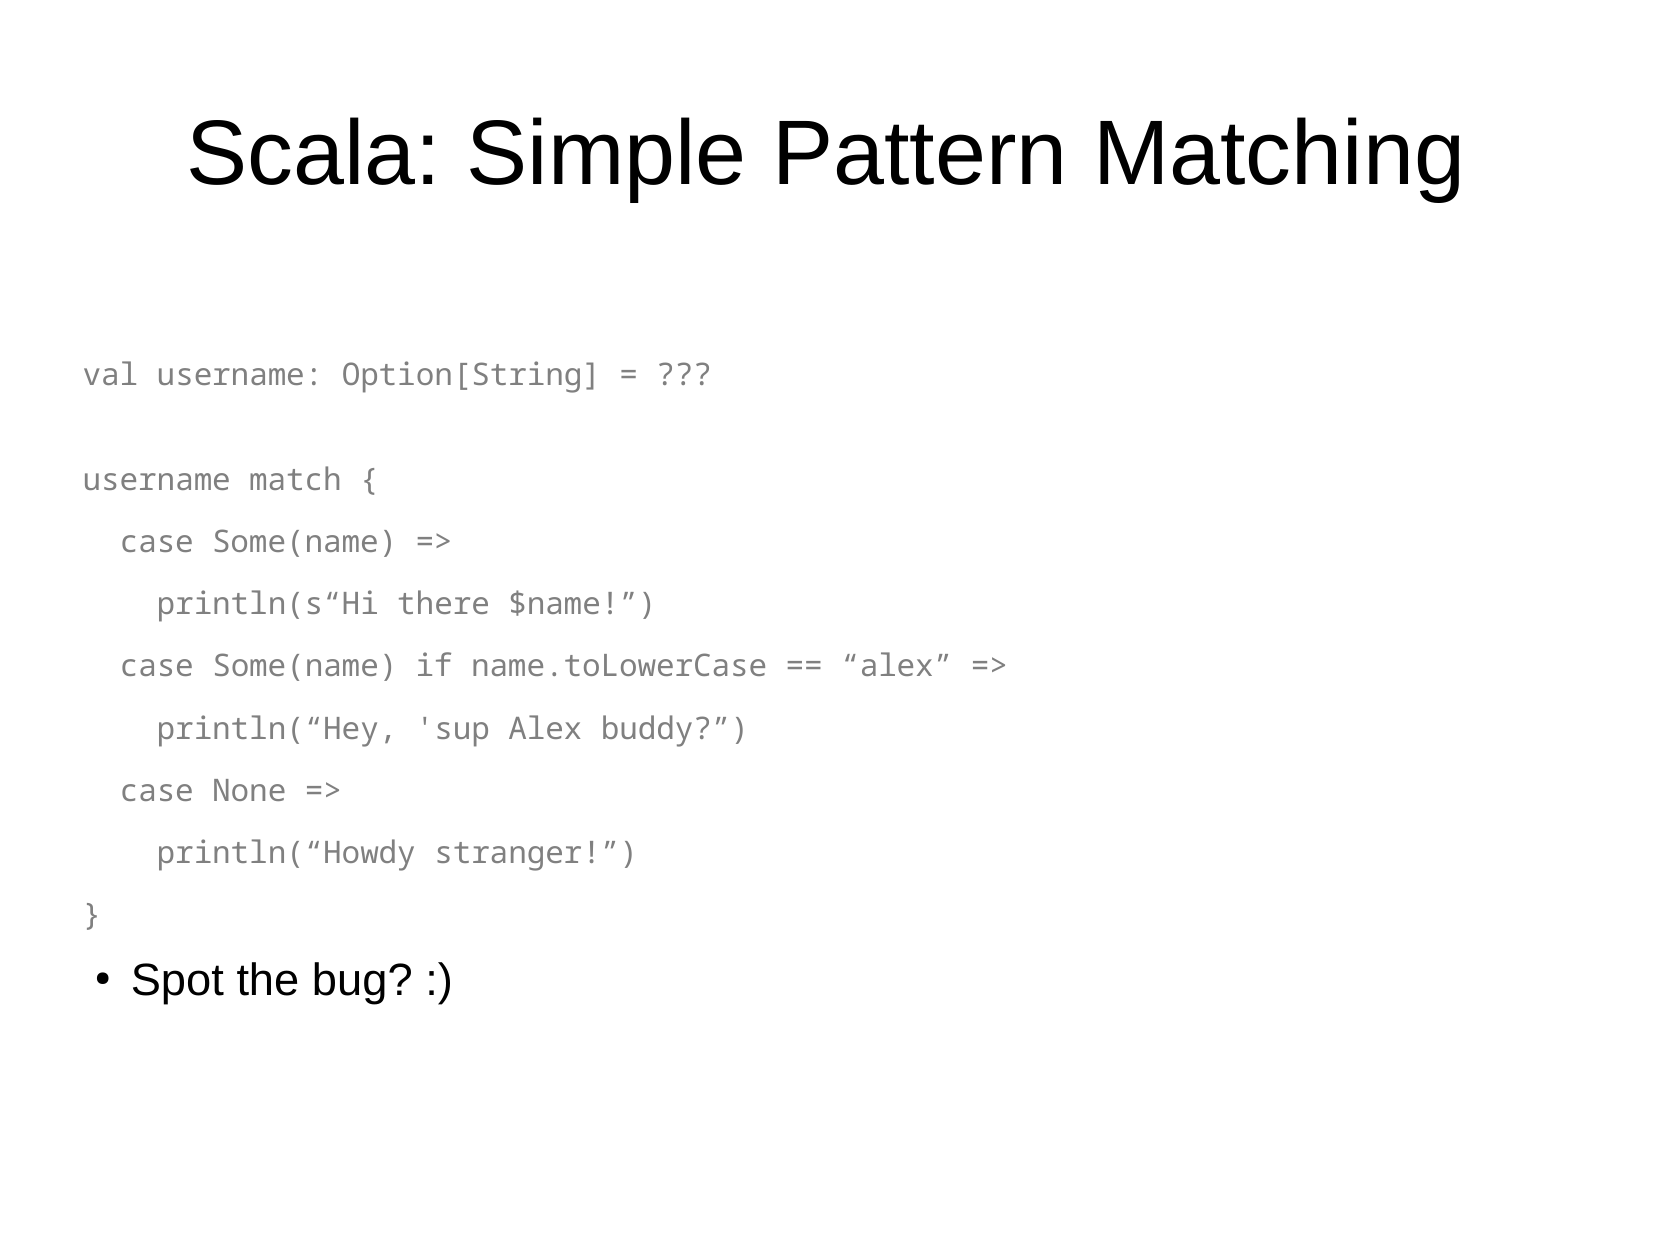

# Scala: Simple Pattern Matching
val username: Option[String] = ???
username match {
 case Some(name) =>
 println(s“Hi there $name!”)
 case Some(name) if name.toLowerCase == “alex” =>
 println(“Hey, 'sup Alex buddy?”)
 case None =>
 println(“Howdy stranger!”)
}
Spot the bug? :)